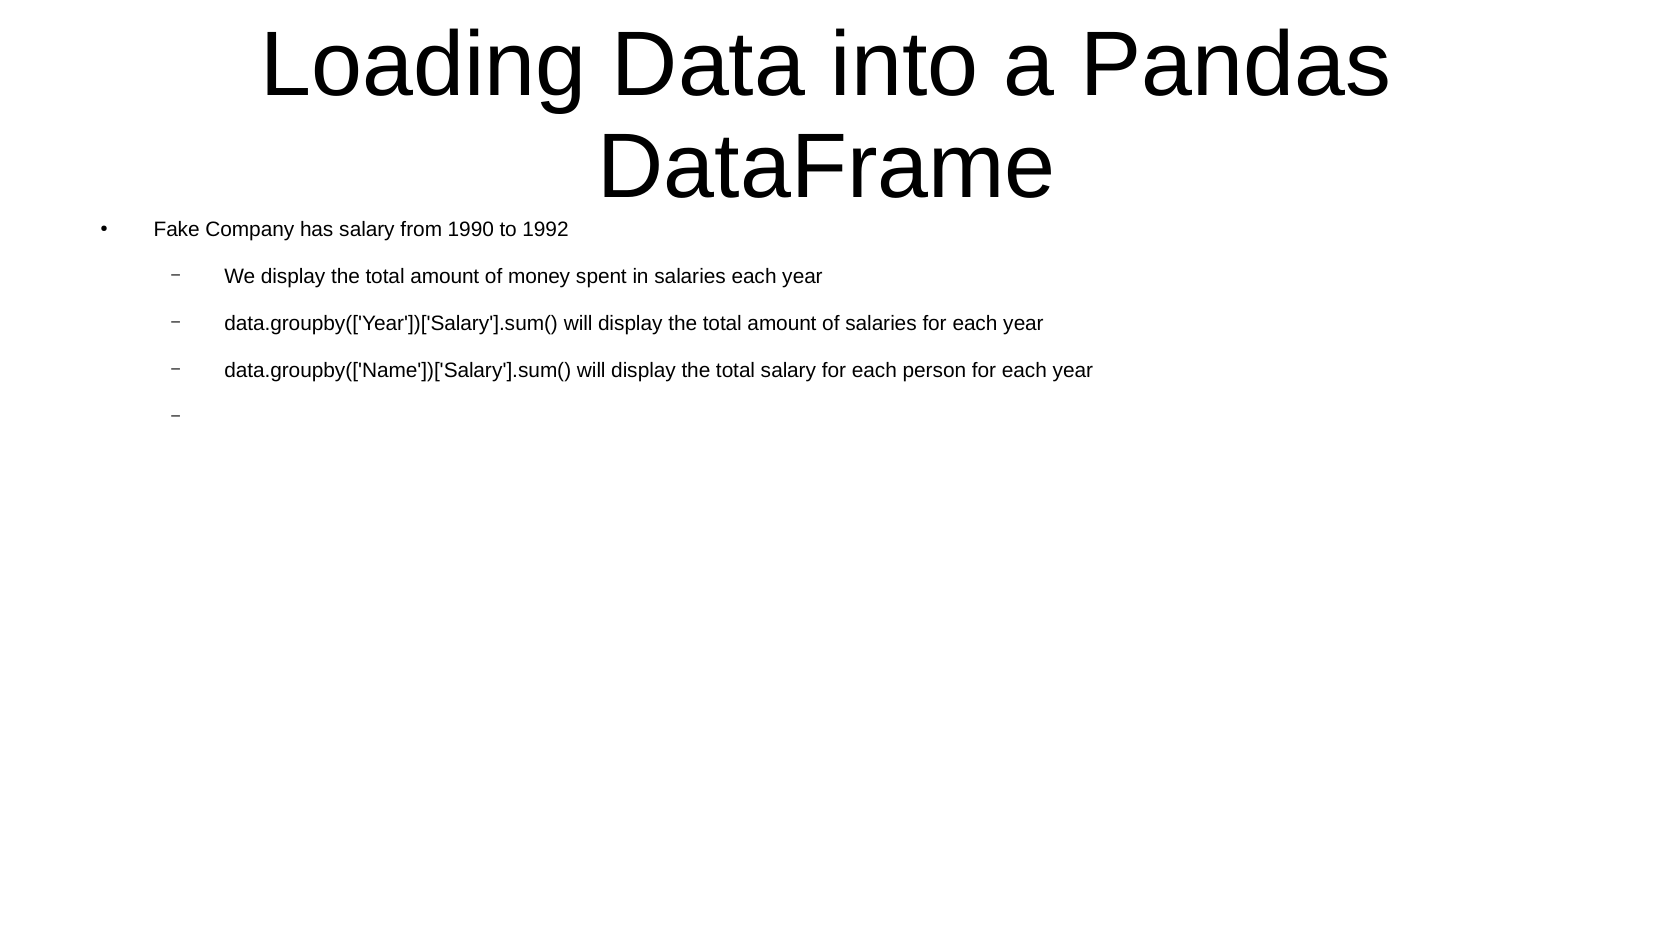

# Loading Data into a Pandas DataFrame
Fake Company has salary from 1990 to 1992
We display the total amount of money spent in salaries each year
data.groupby(['Year'])['Salary'].sum() will display the total amount of salaries for each year
data.groupby(['Name'])['Salary'].sum() will display the total salary for each person for each year